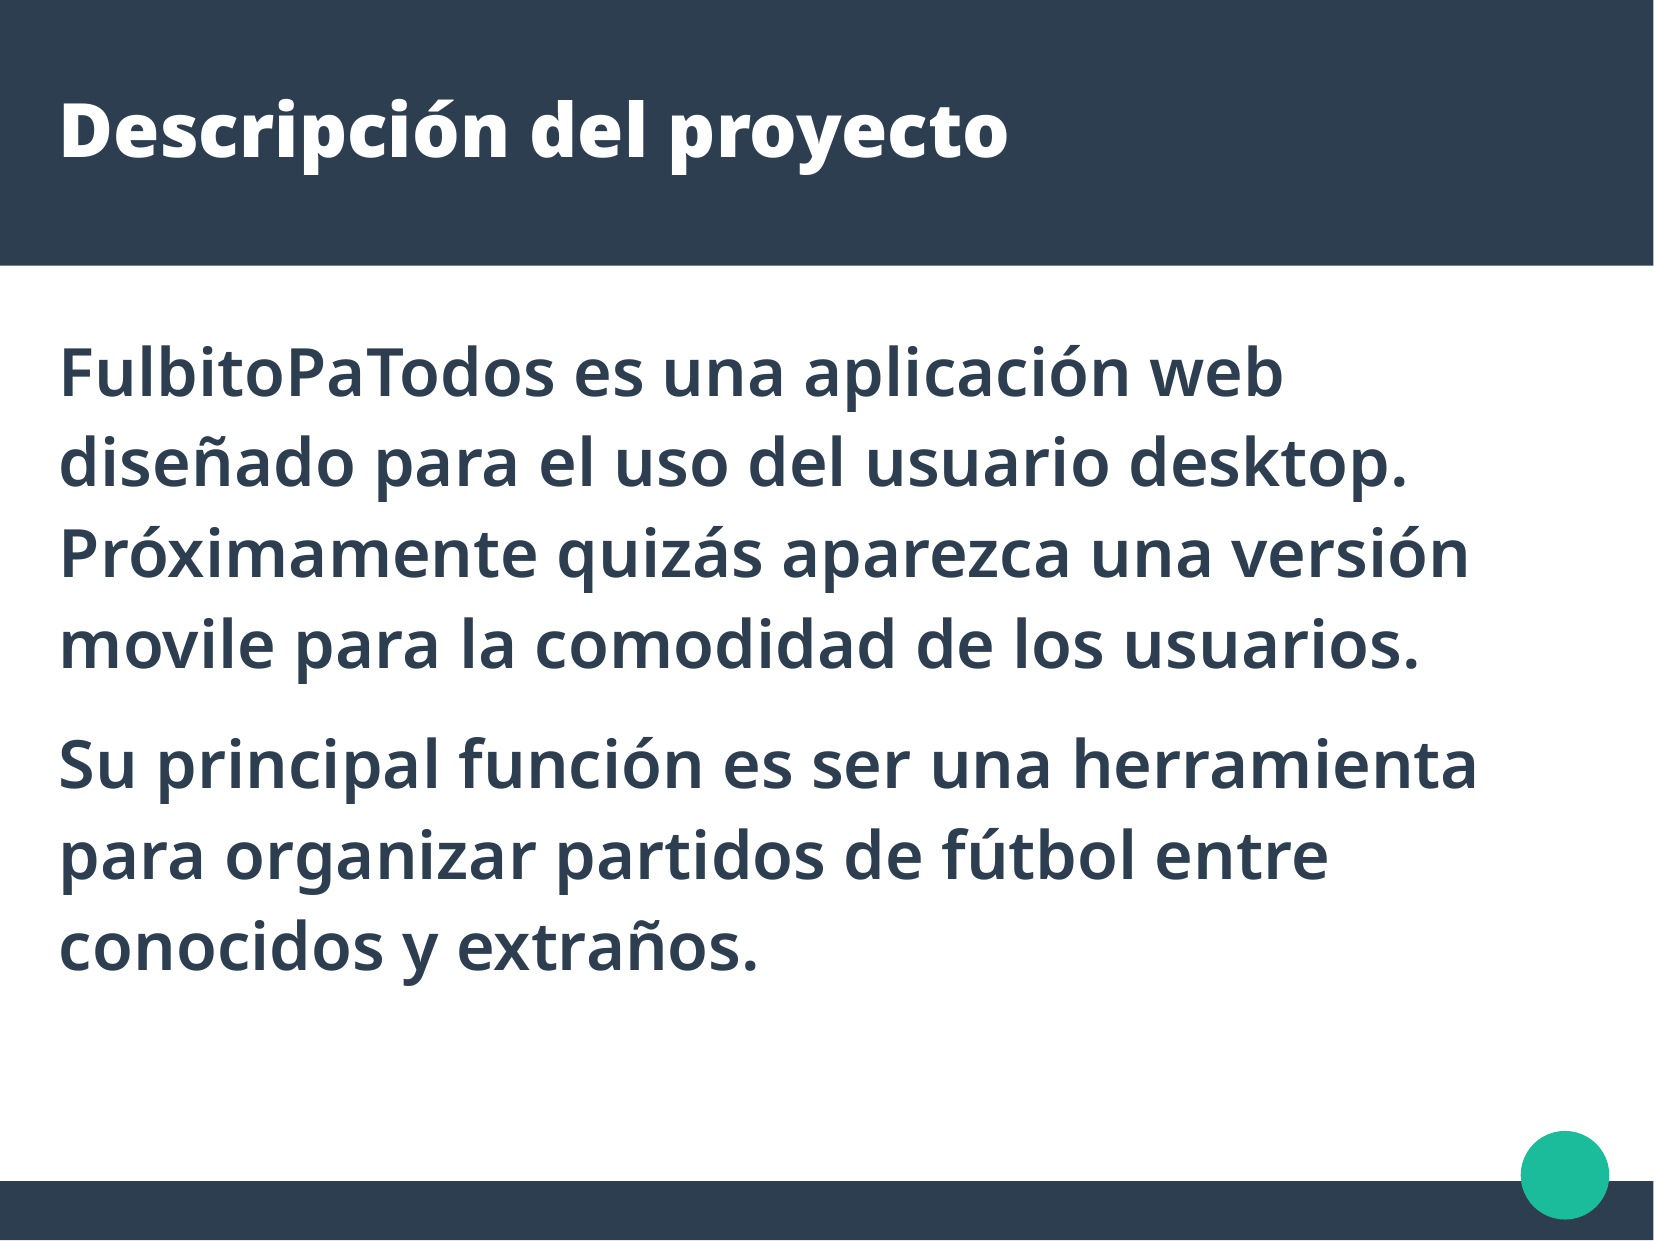

# Descripción del proyecto
FulbitoPaTodos es una aplicación web diseñado para el uso del usuario desktop. Próximamente quizás aparezca una versión movile para la comodidad de los usuarios.
Su principal función es ser una herramienta para organizar partidos de fútbol entre conocidos y extraños.